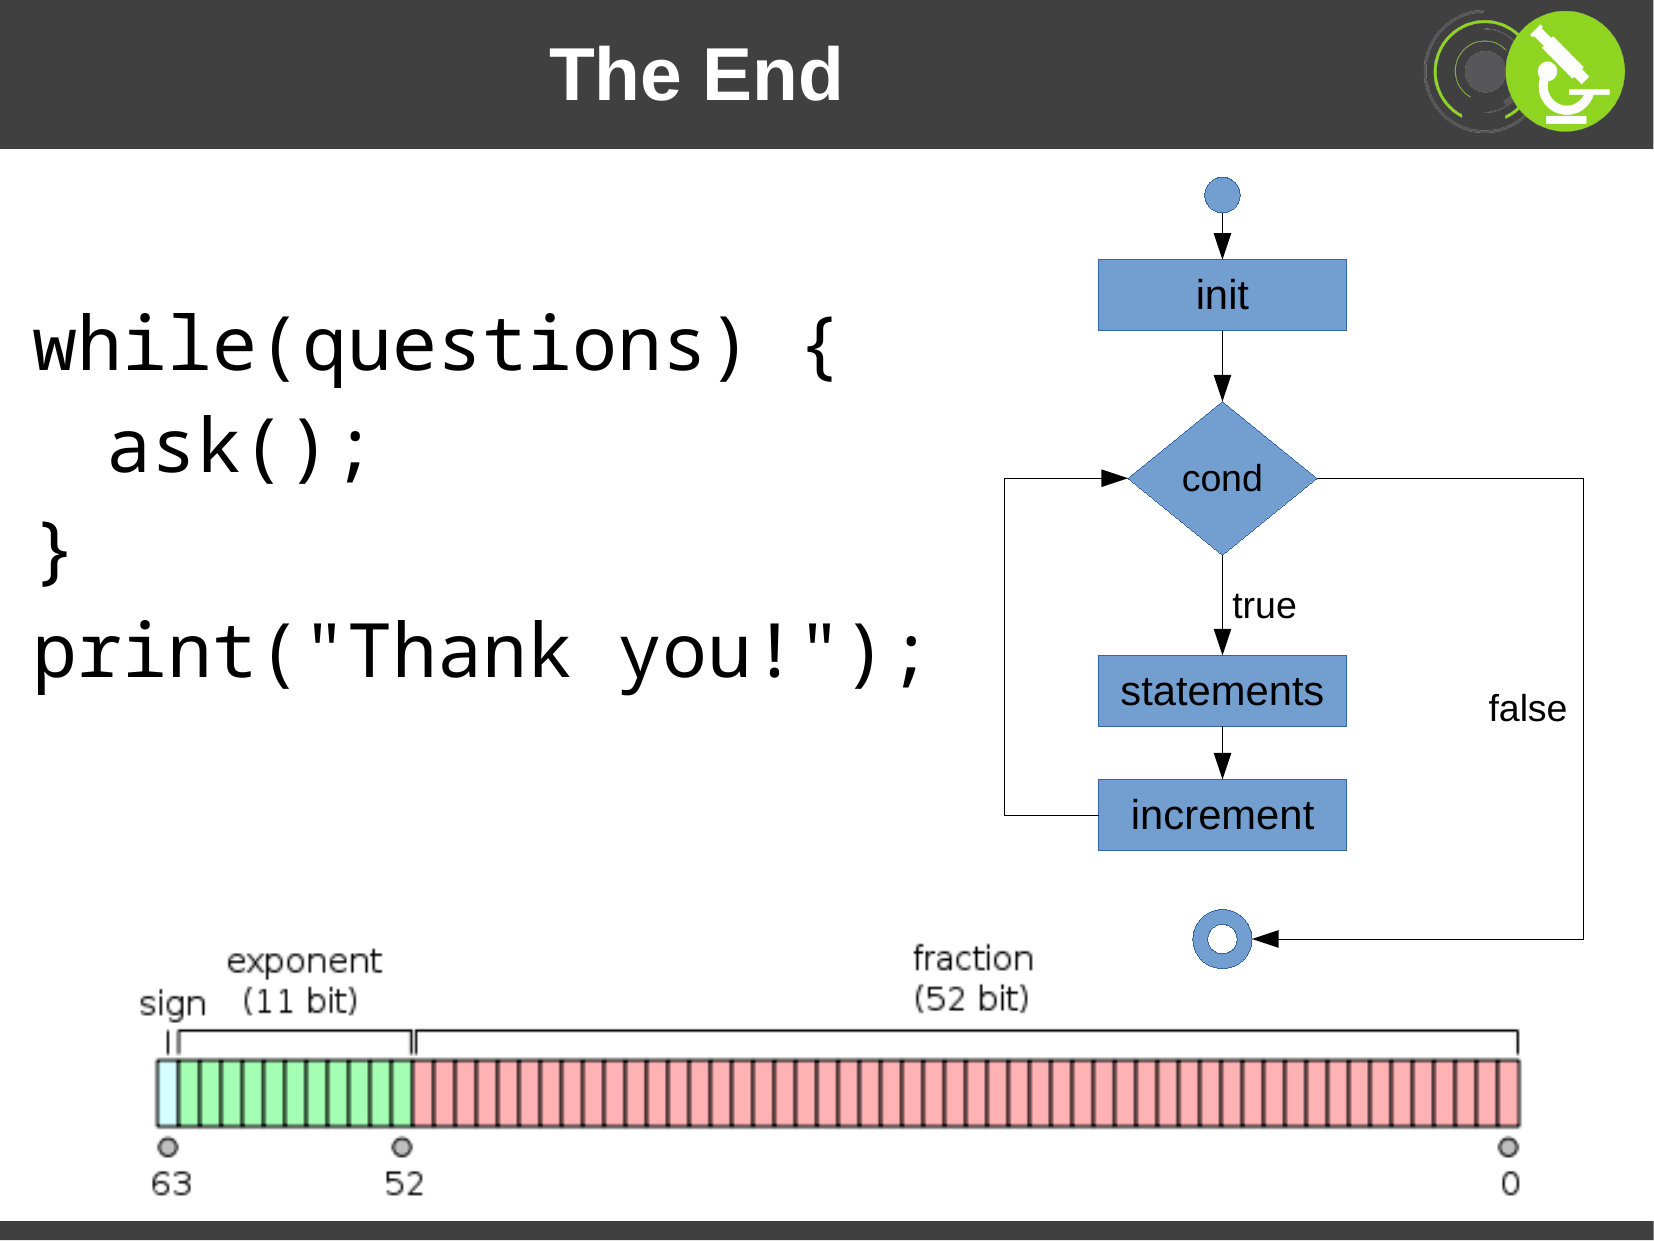

# The End
init
while(questions) {
	ask();
}
print("Thank you!");
cond
statements
increment